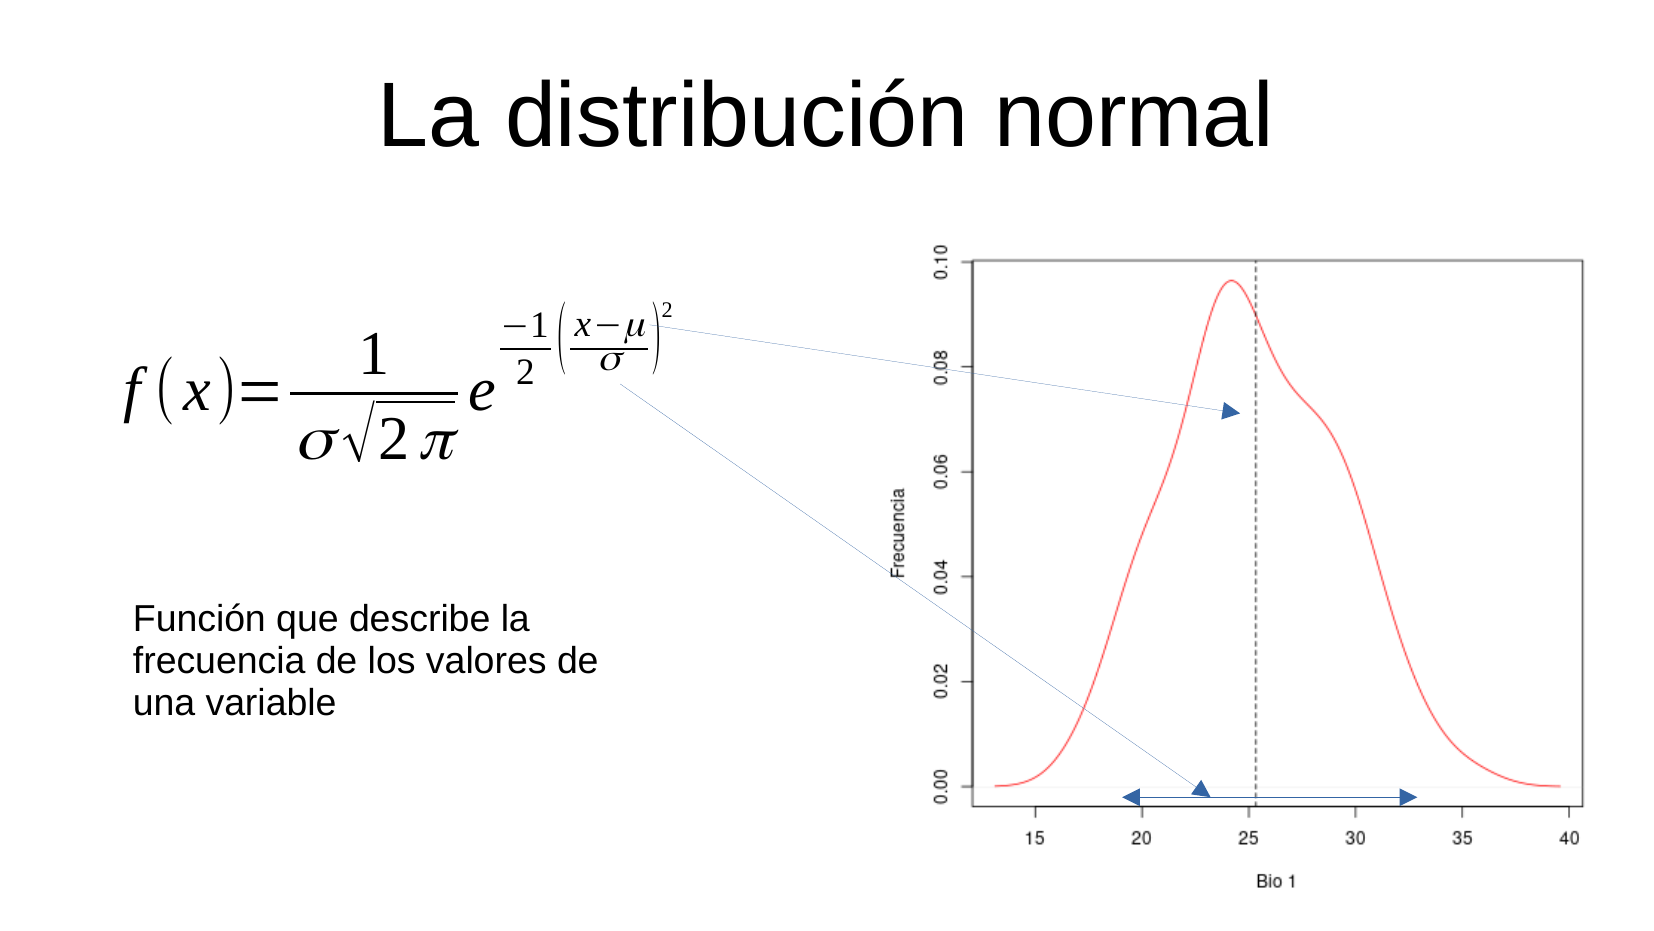

# La distribución normal
Función que describe la frecuencia de los valores de una variable